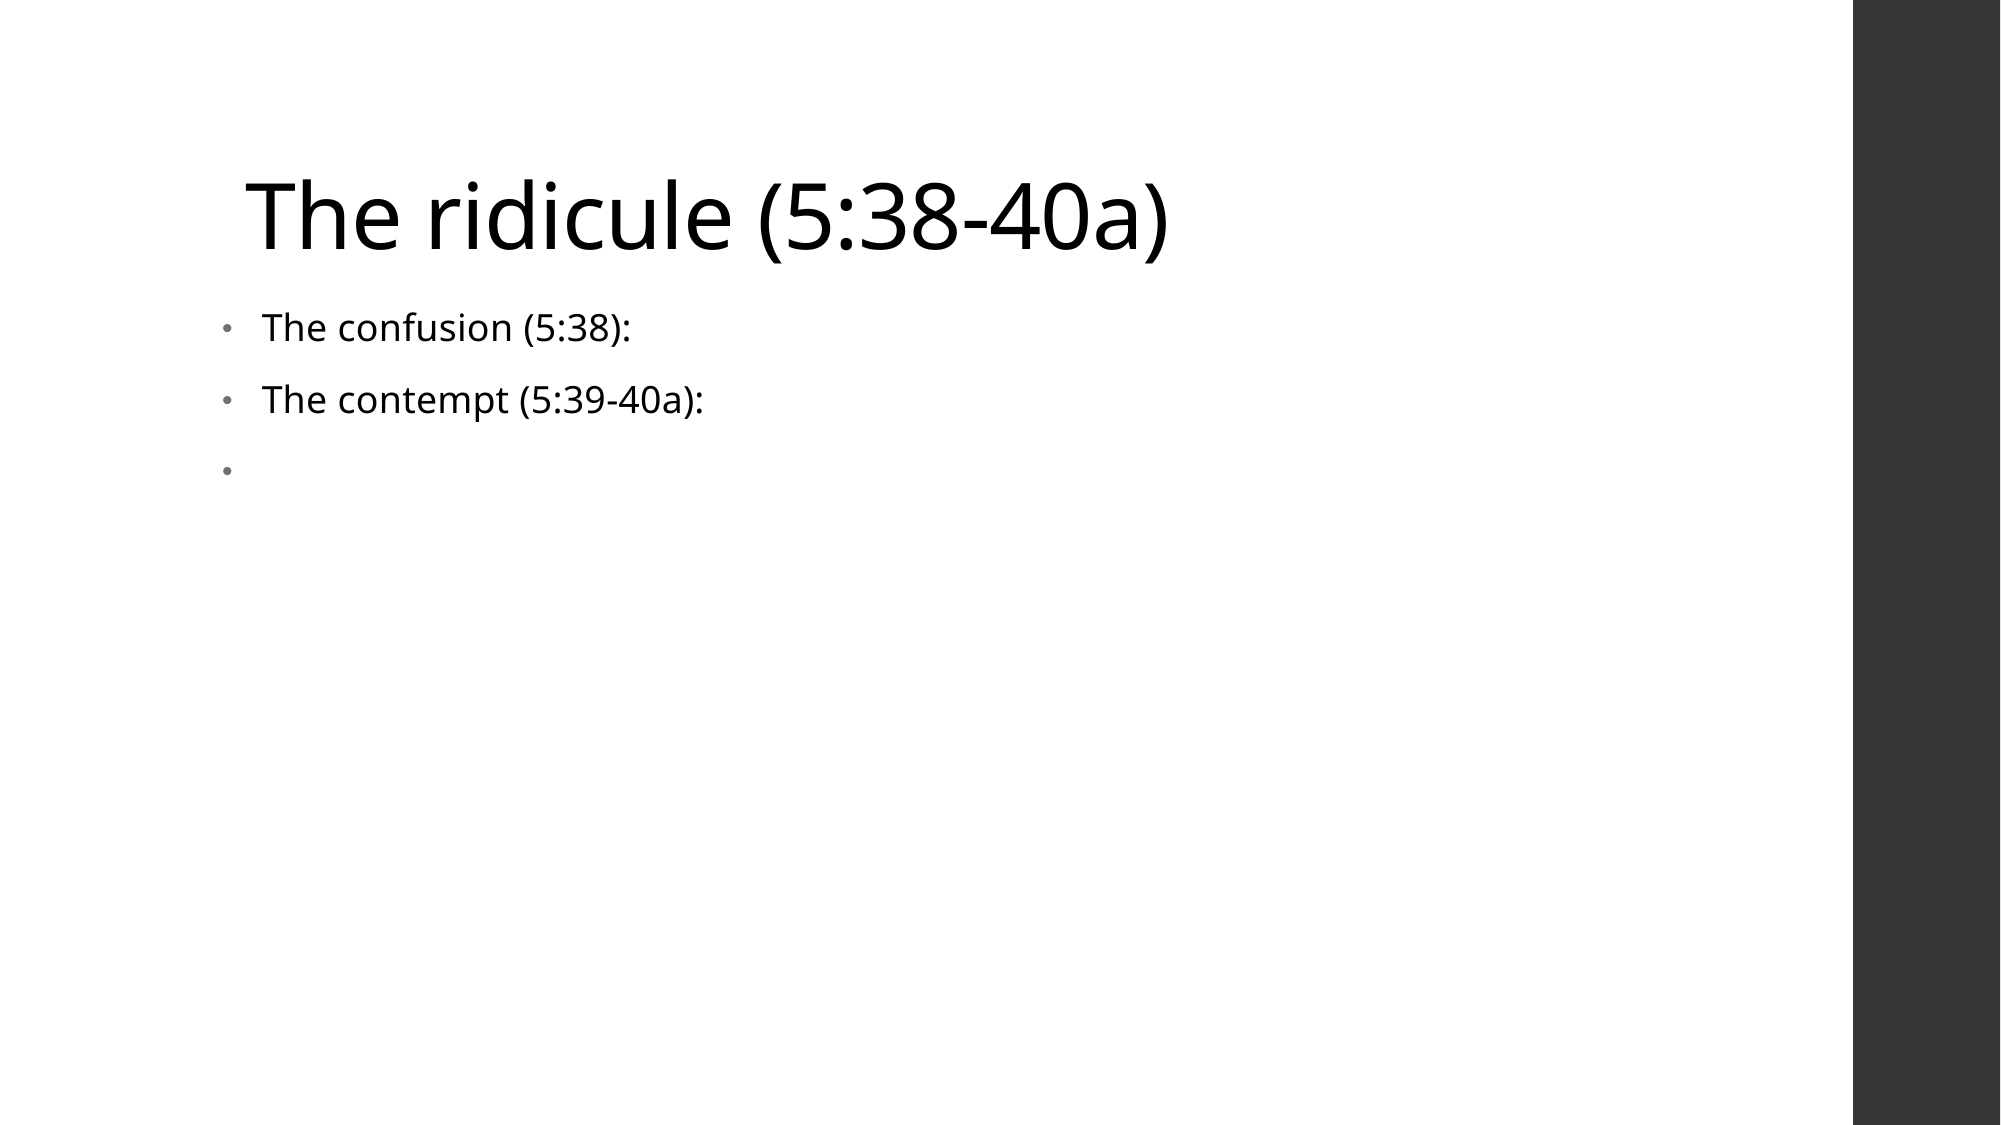

# The ridicule (5:38-40a)
 The confusion (5:38):
 The contempt (5:39-40a):